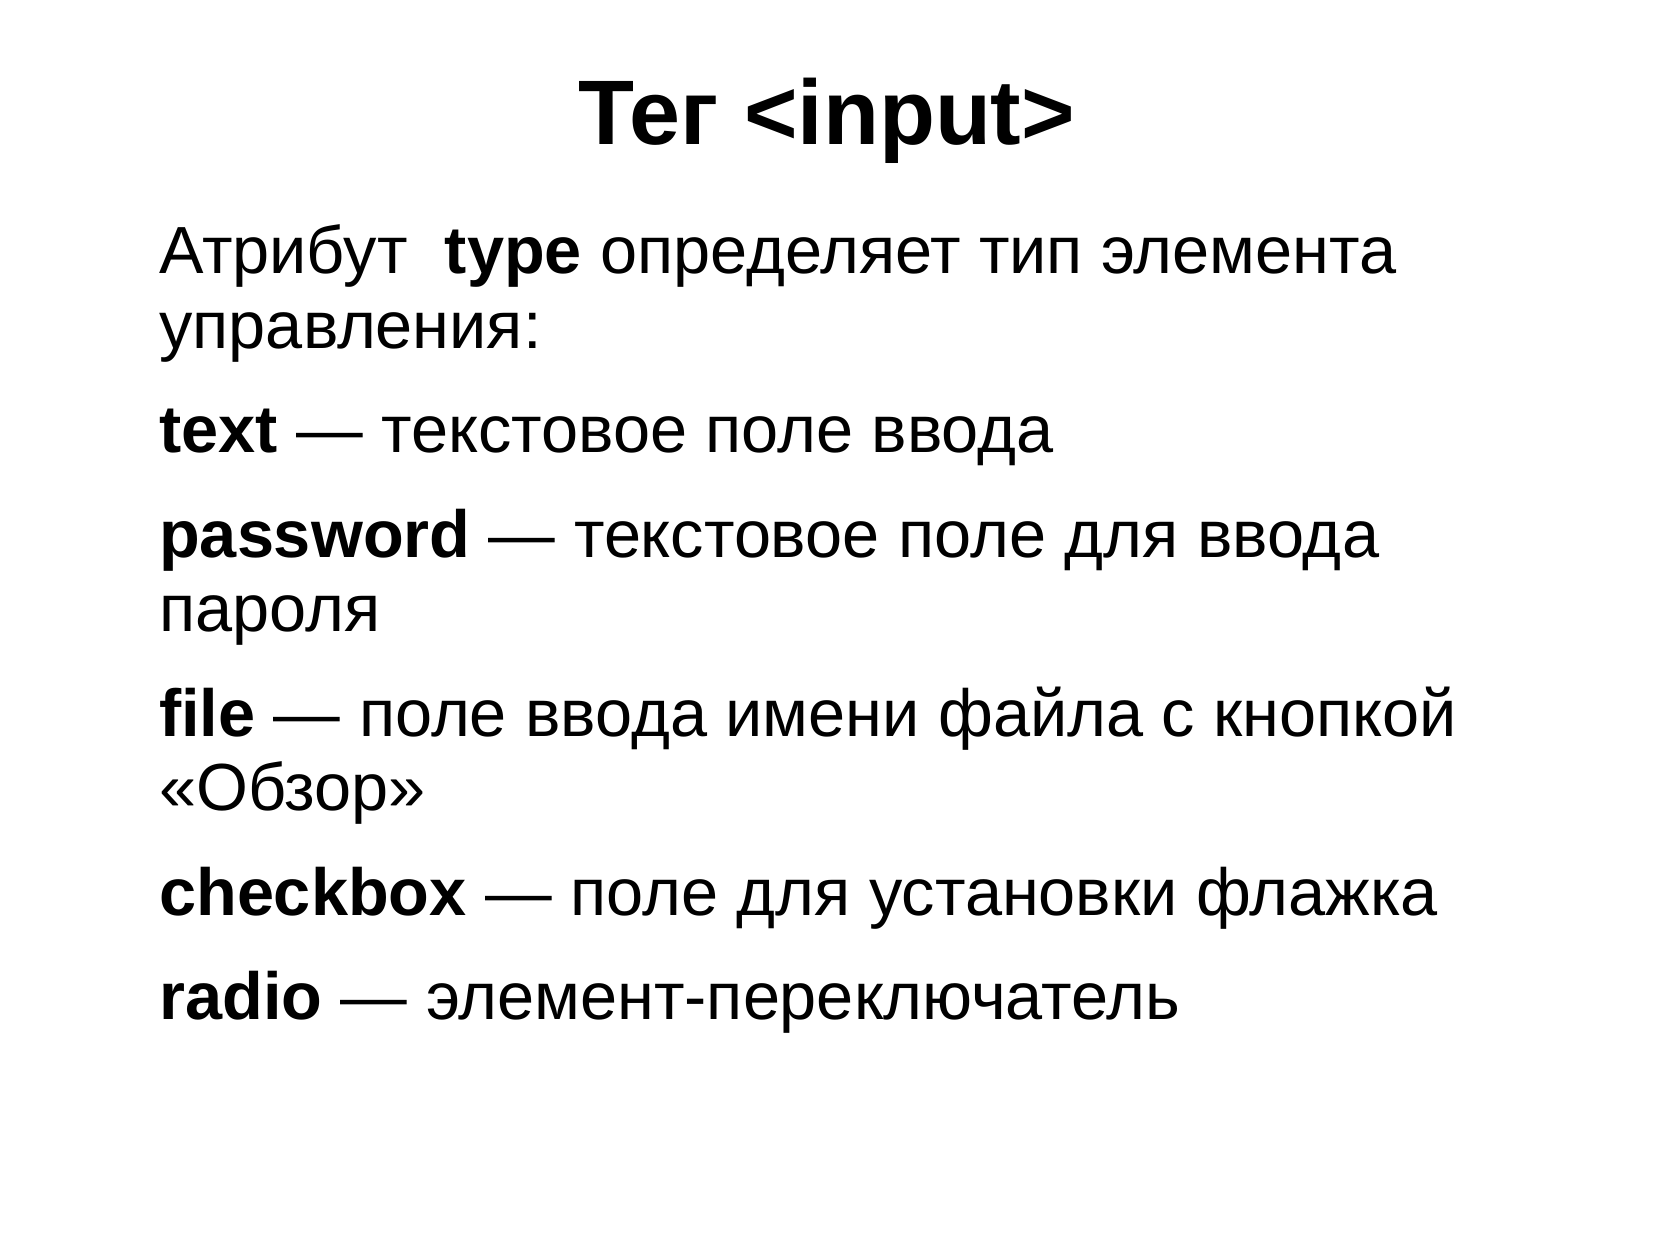

# Тег <input>
Атрибут type определяет тип элемента управления:
text — текстовое поле ввода
password — текстовое поле для ввода пароля
file — поле ввода имени файла с кнопкой «Обзор»
checkbox — поле для установки флажка
radio — элемент-переключатель